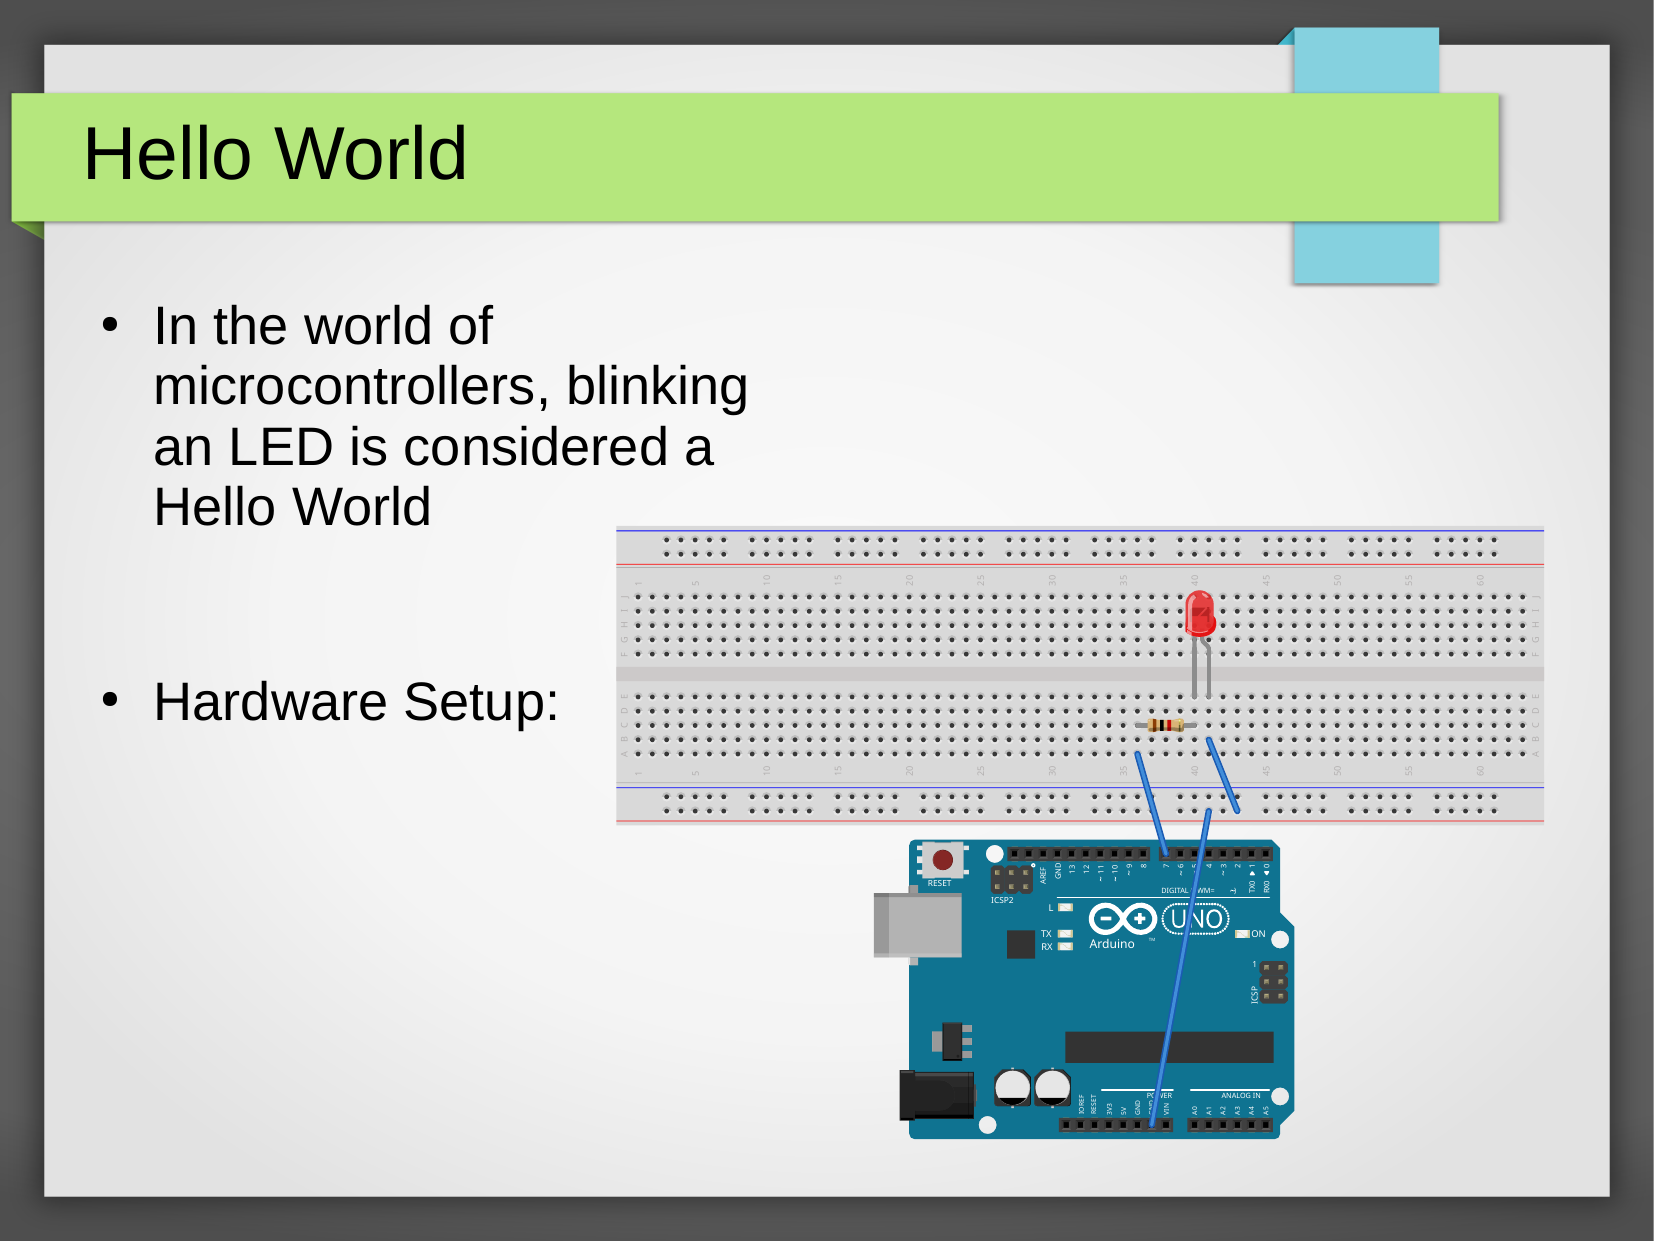

# Hello World
In the world of microcontrollers, blinking an LED is considered a Hello World
Hardware Setup: